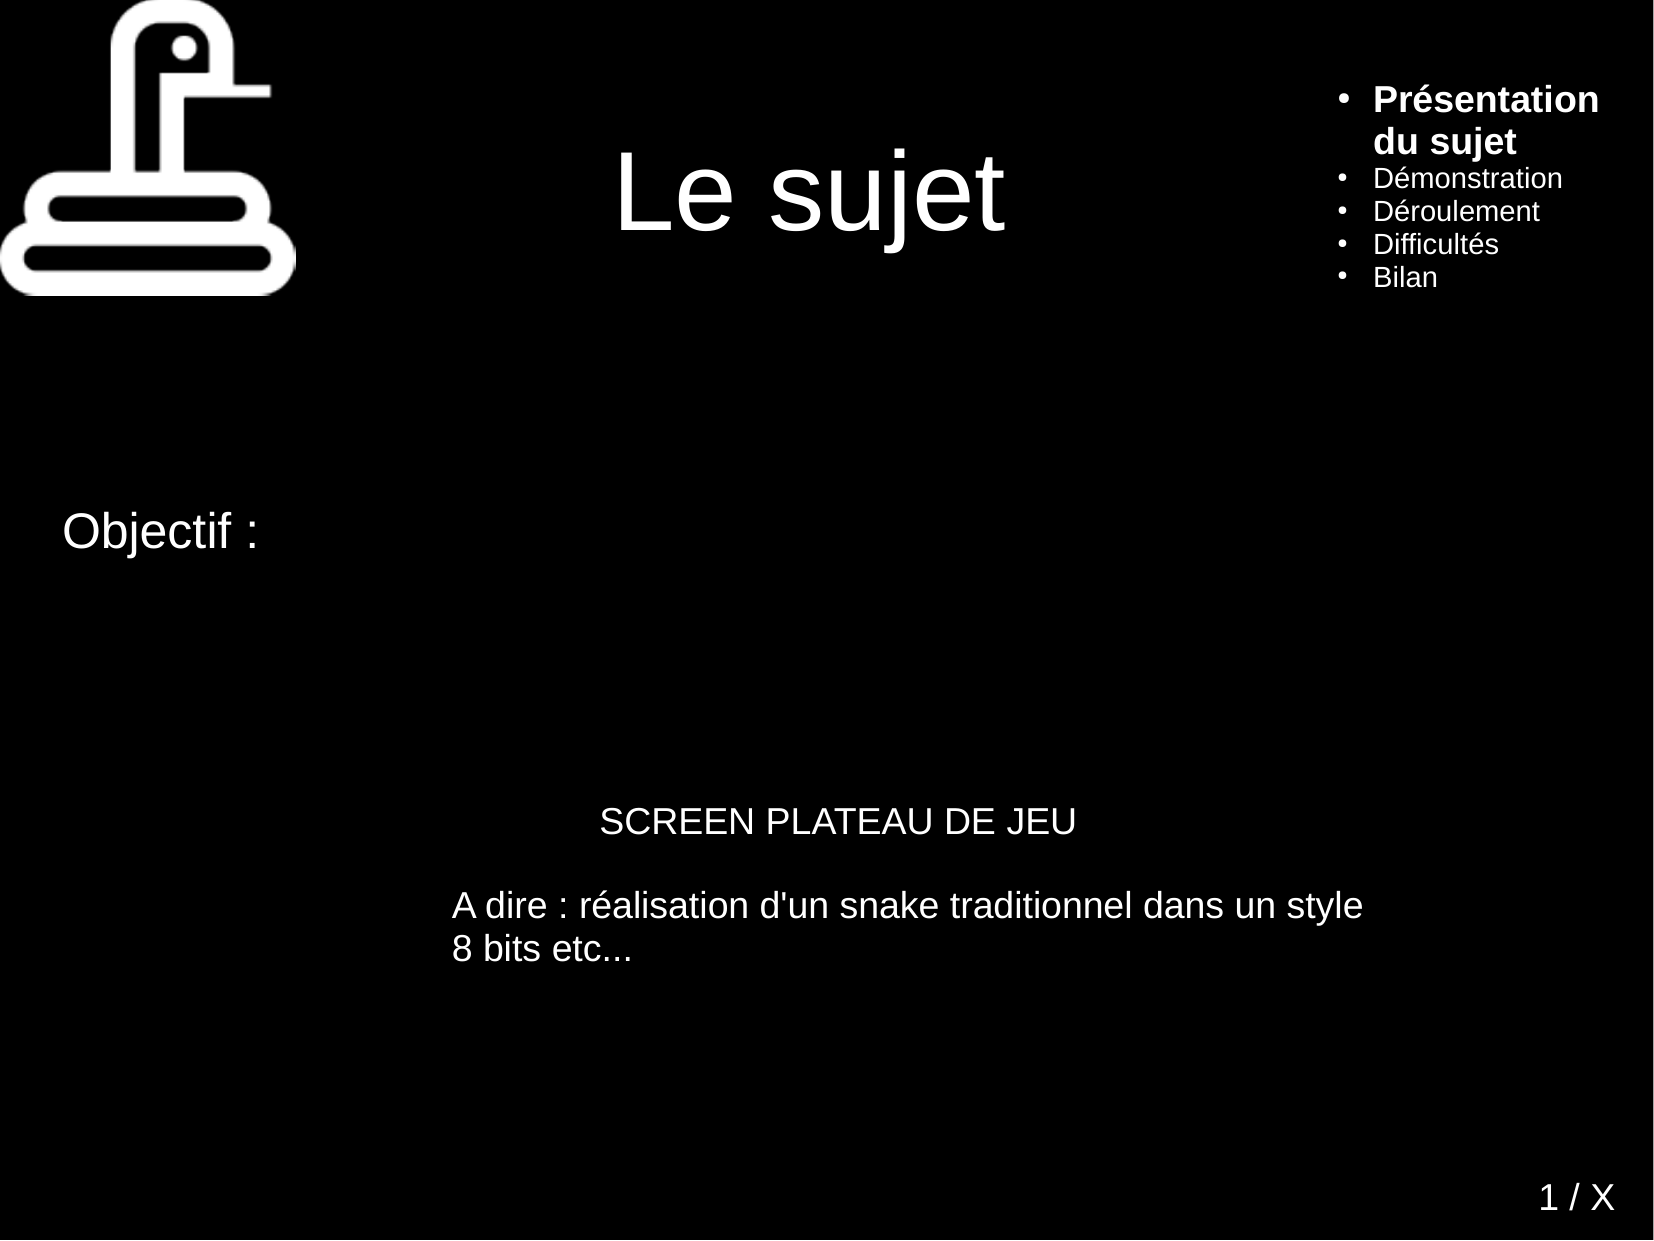

Présentation du sujet
Démonstration
Déroulement
Difficultés
Bilan
# Le sujet
Objectif :
		SCREEN PLATEAU DE JEU
A dire : réalisation d'un snake traditionnel dans un style 8 bits etc...
1 / X